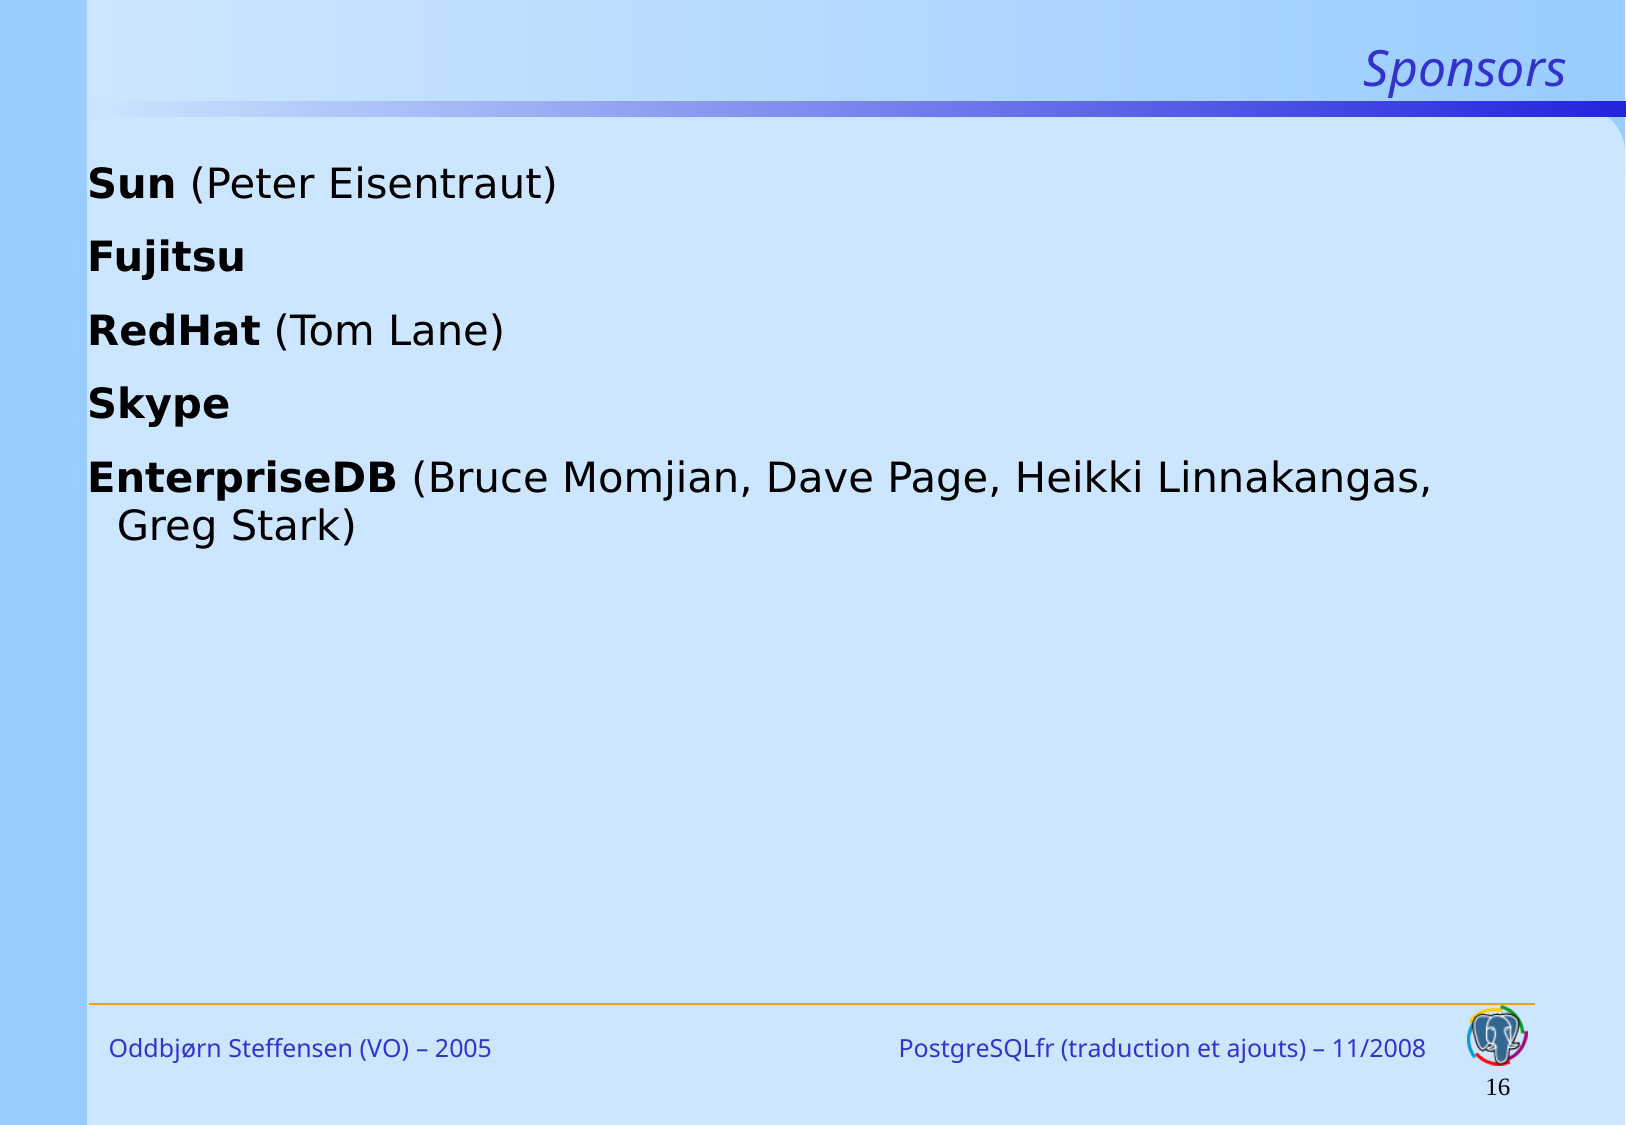

# Sponsors
Sun (Peter Eisentraut)
Fujitsu
RedHat (Tom Lane)
Skype
EnterpriseDB (Bruce Momjian, Dave Page, Heikki Linnakangas, Greg Stark)